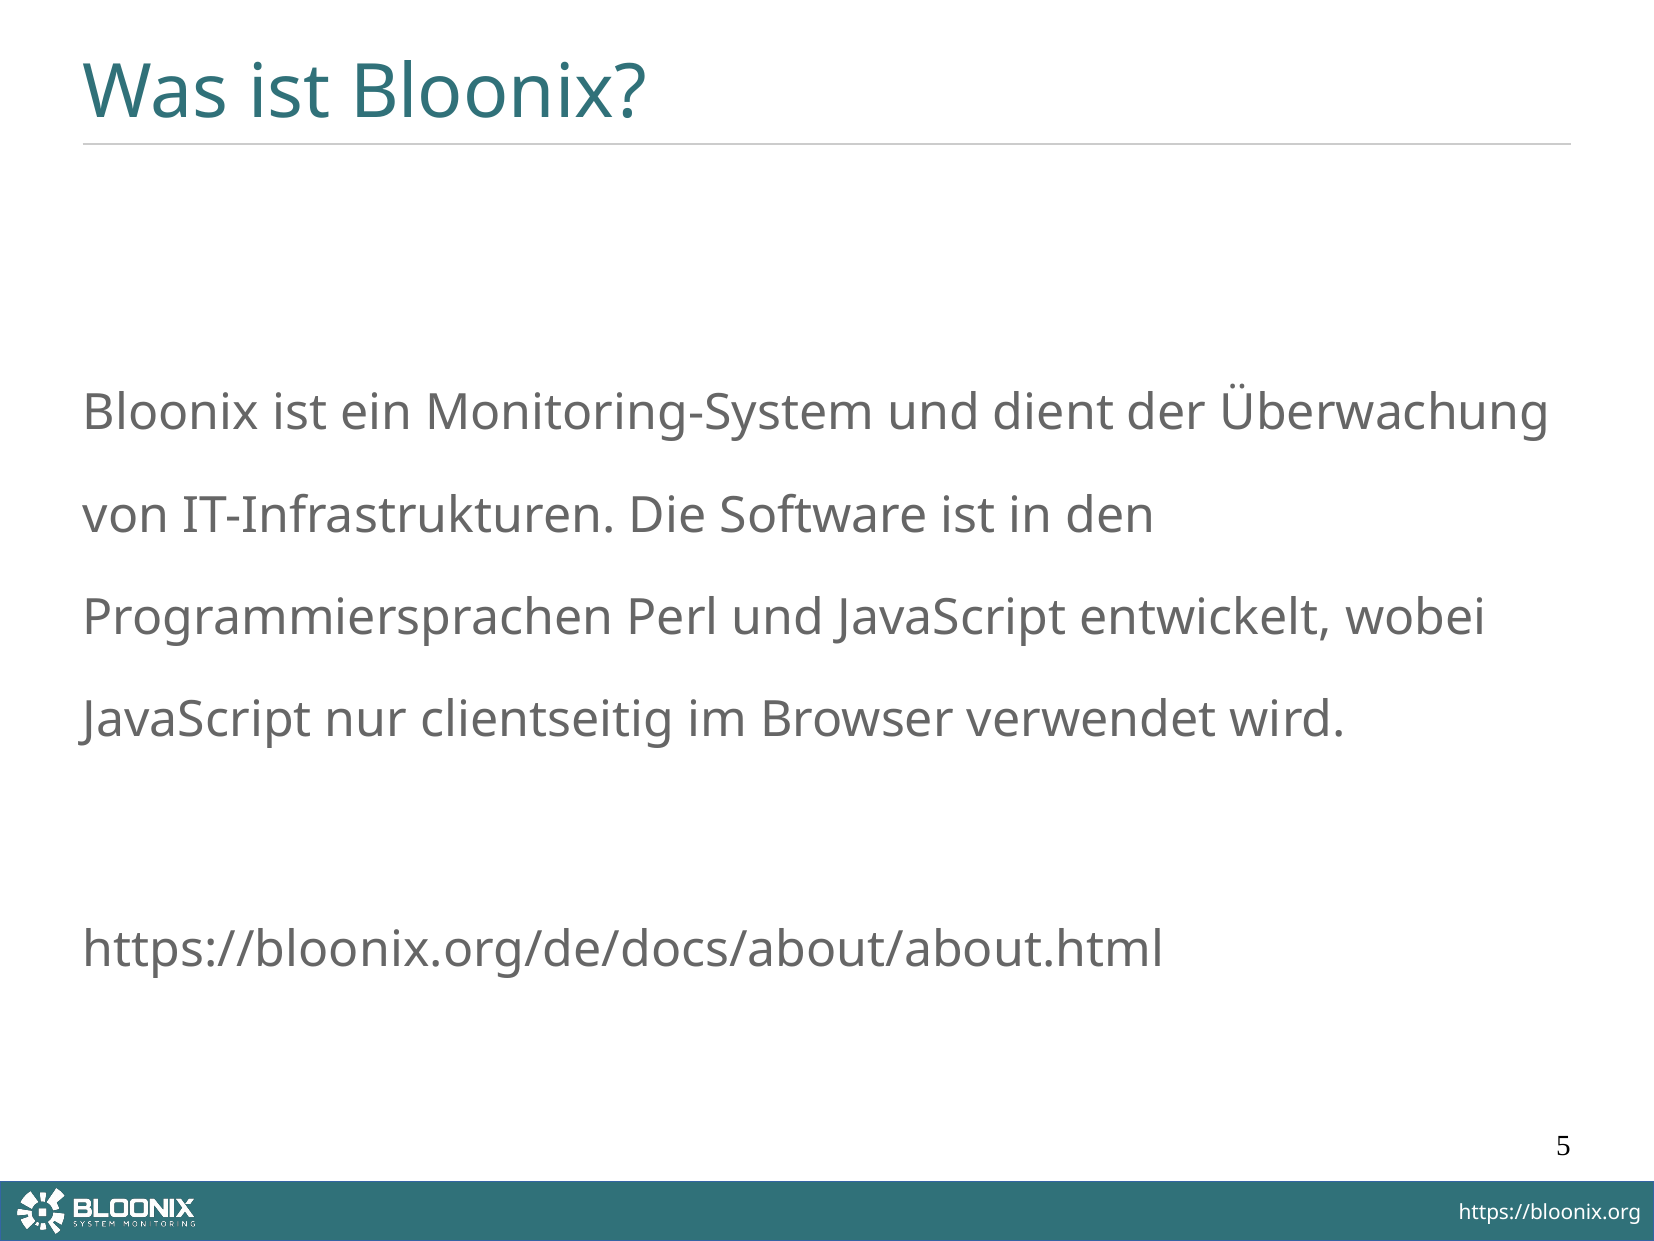

# Was ist Bloonix?
Bloonix ist ein Monitoring-System und dient der Überwachung von IT-Infrastrukturen. Die Software ist in den Programmiersprachen Perl und JavaScript entwickelt, wobei JavaScript nur clientseitig im Browser verwendet wird.
https://bloonix.org/de/docs/about/about.html
5
https://bloonix.org